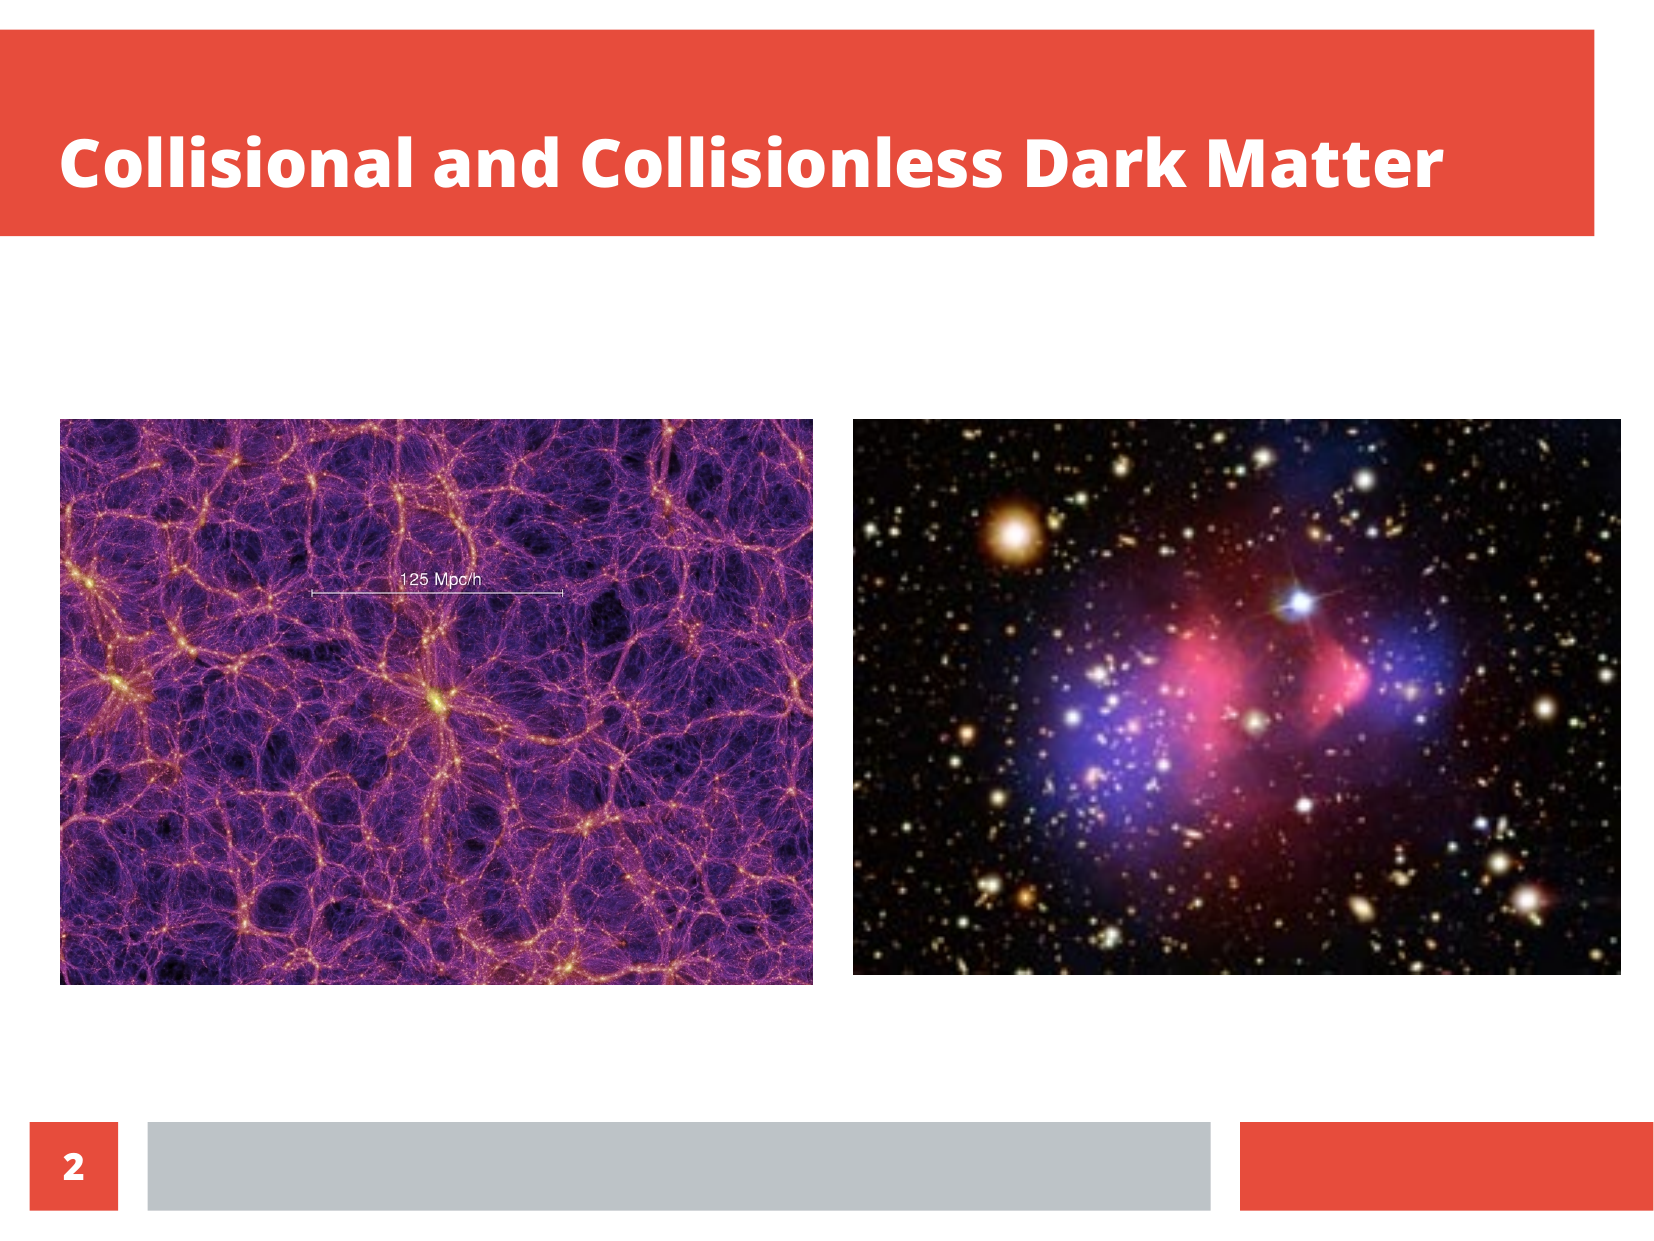

# Collisional and Collisionless Dark Matter
2